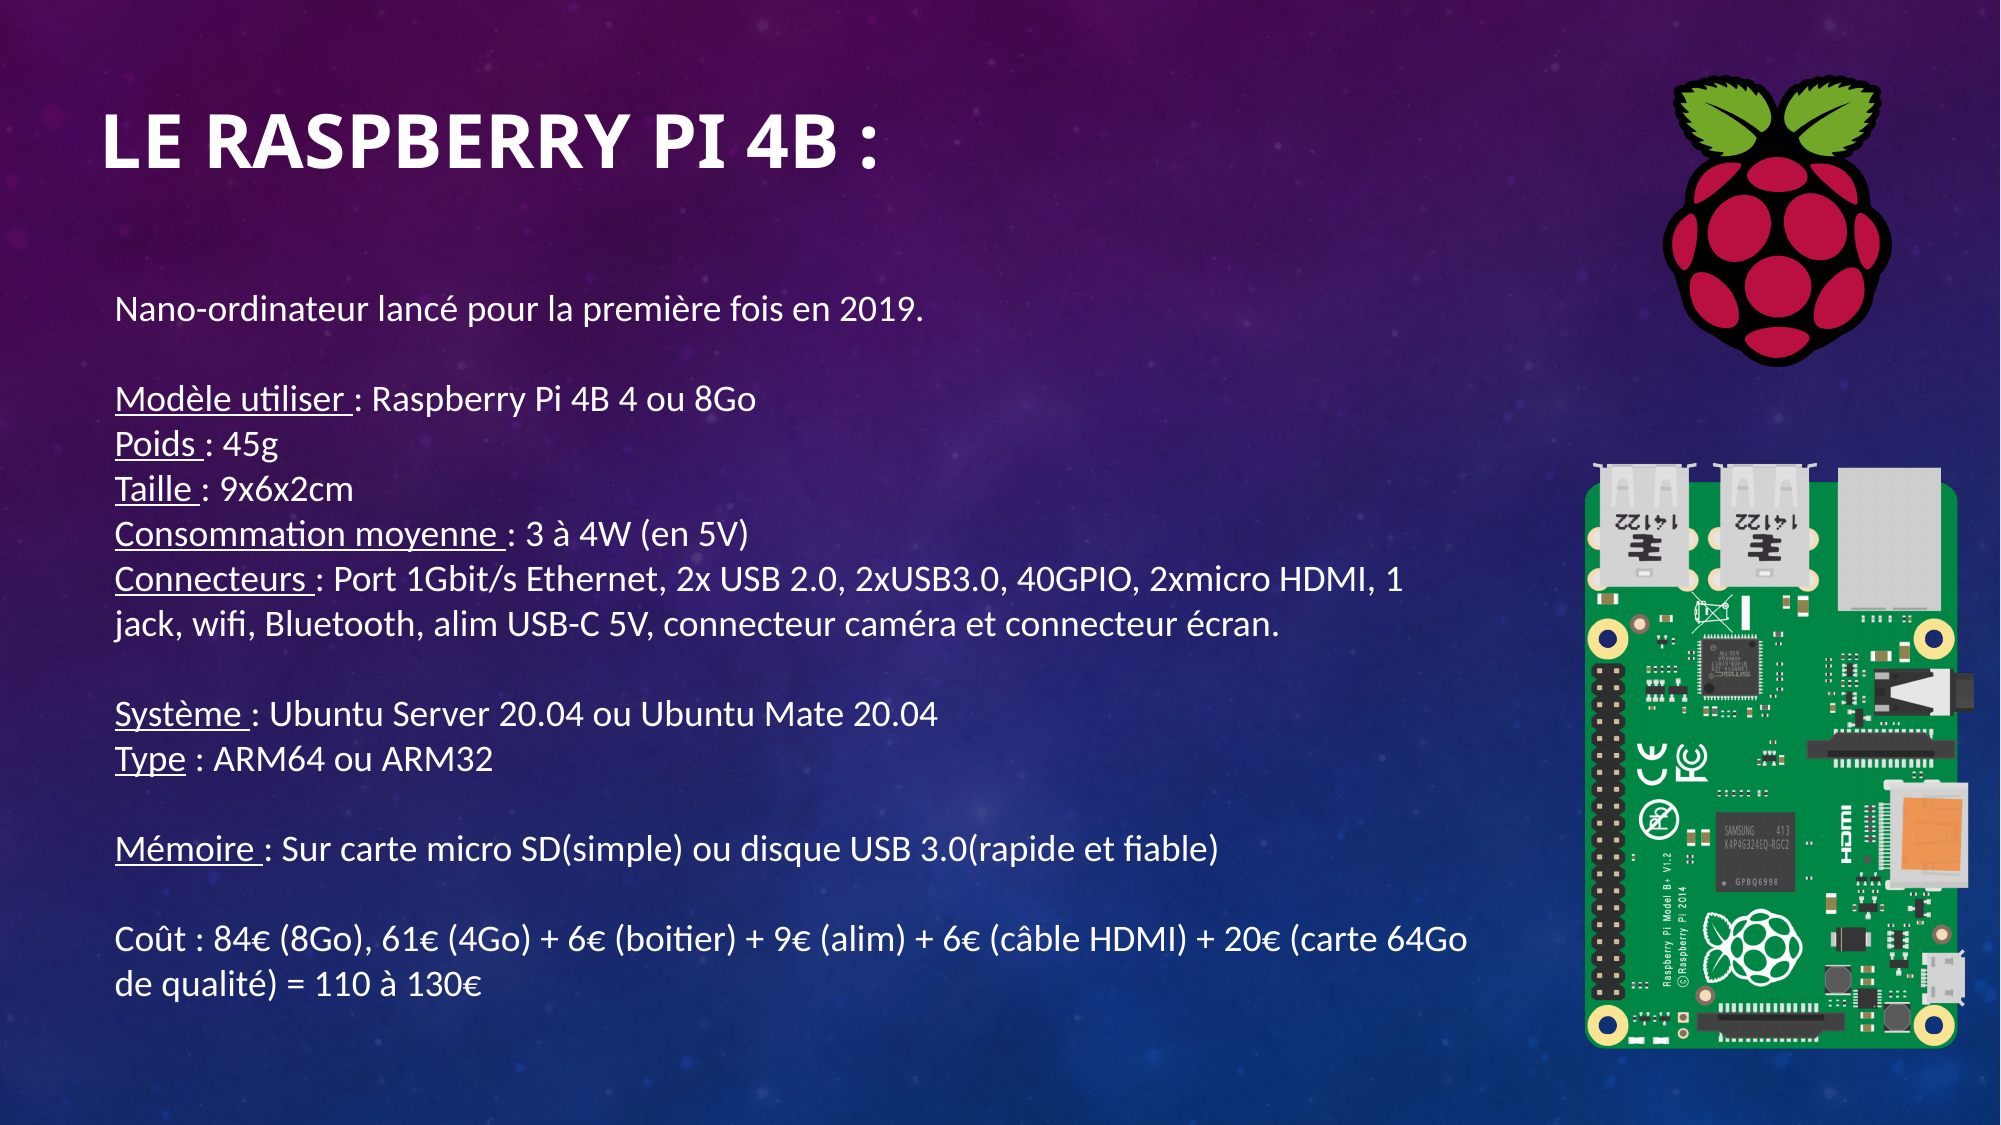

# Le Raspberry Pi 4B :
Nano-ordinateur lancé pour la première fois en 2019.
Modèle utiliser : Raspberry Pi 4B 4 ou 8Go
Poids : 45g
Taille : 9x6x2cm
Consommation moyenne : 3 à 4W (en 5V)
Connecteurs : Port 1Gbit/s Ethernet, 2x USB 2.0, 2xUSB3.0, 40GPIO, 2xmicro HDMI, 1 jack, wifi, Bluetooth, alim USB-C 5V, connecteur caméra et connecteur écran.
Système : Ubuntu Server 20.04 ou Ubuntu Mate 20.04
Type : ARM64 ou ARM32
Mémoire : Sur carte micro SD(simple) ou disque USB 3.0(rapide et fiable)
Coût : 84€ (8Go), 61€ (4Go) + 6€ (boitier) + 9€ (alim) + 6€ (câble HDMI) + 20€ (carte 64Go de qualité) = 110 à 130€